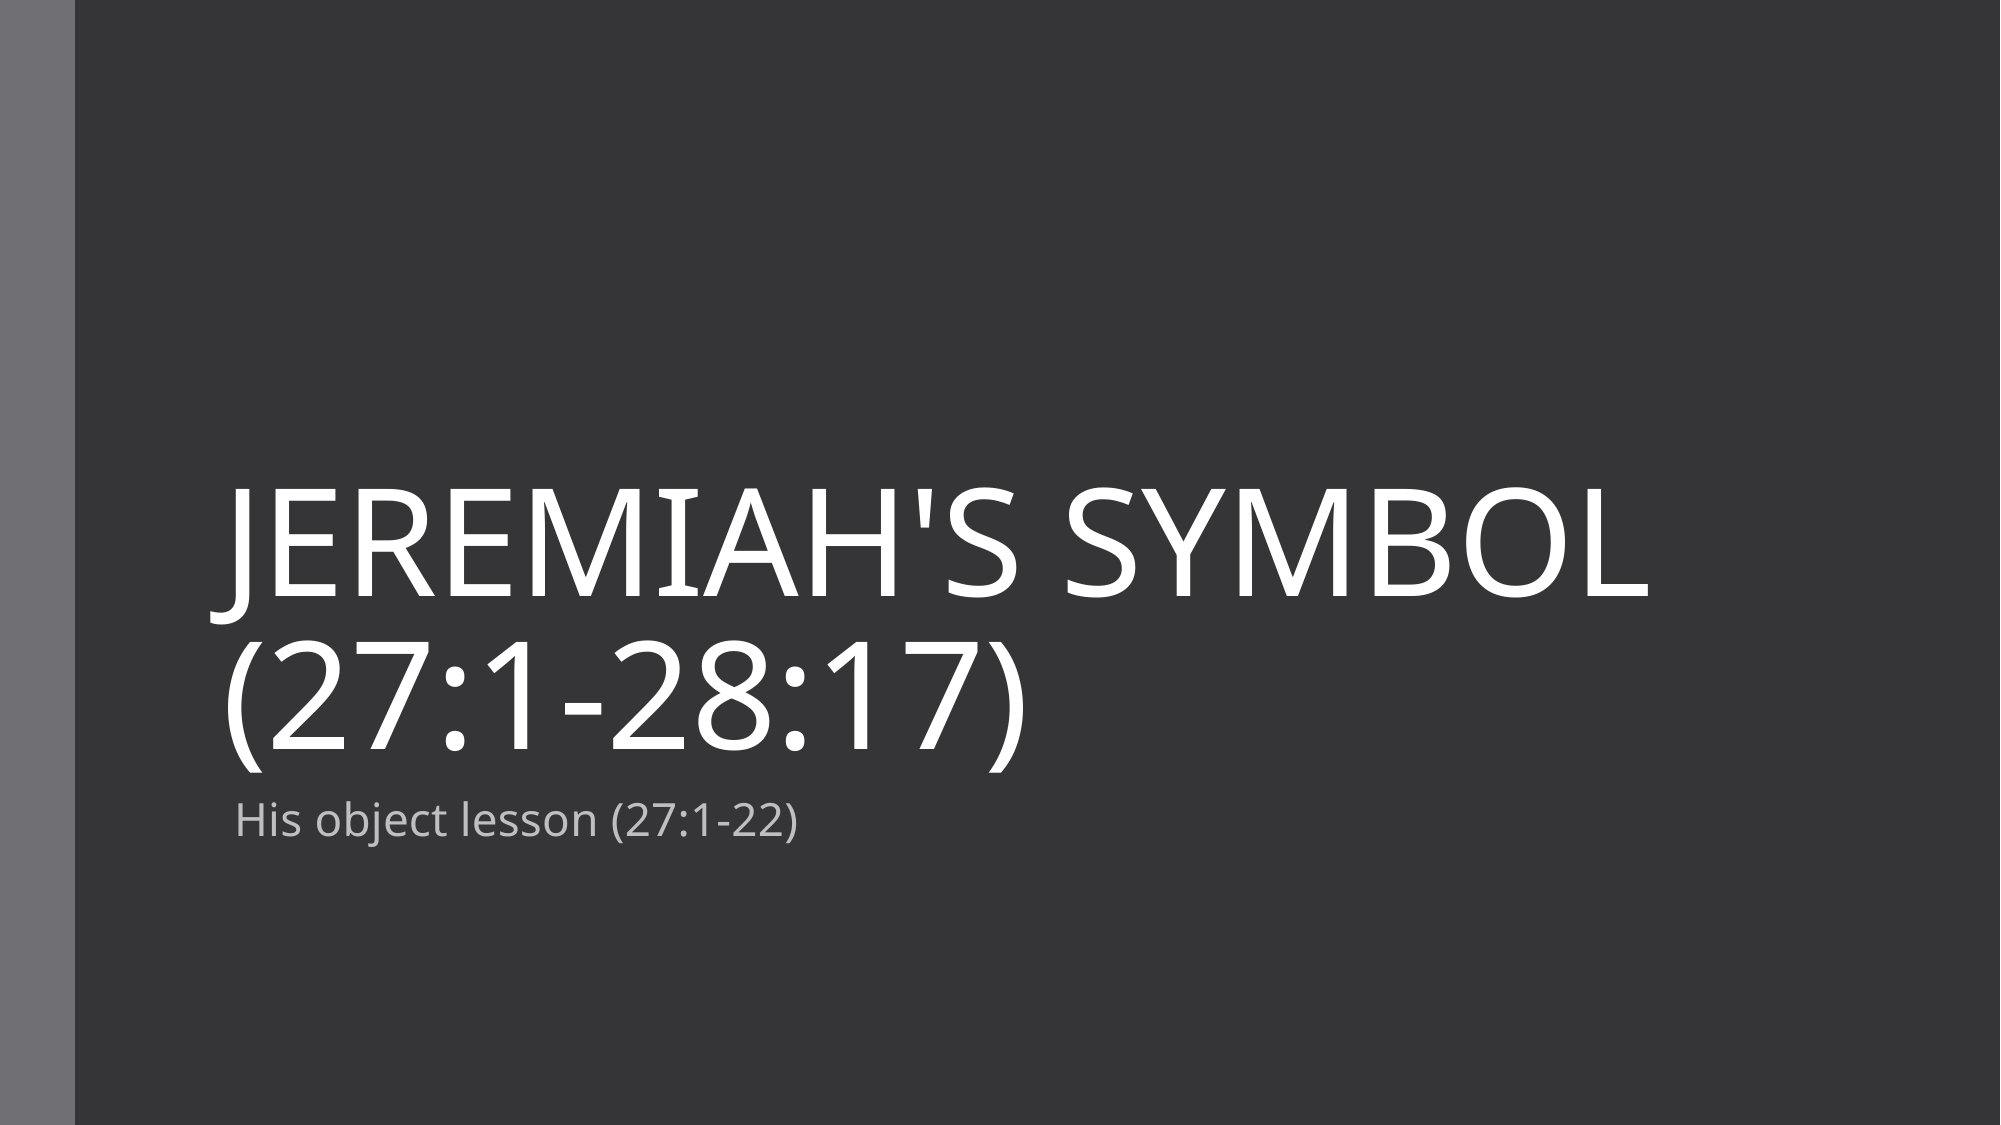

# JEREMIAH'S SYMBOL (27:1-28:17)
 His object lesson (27:1-22)